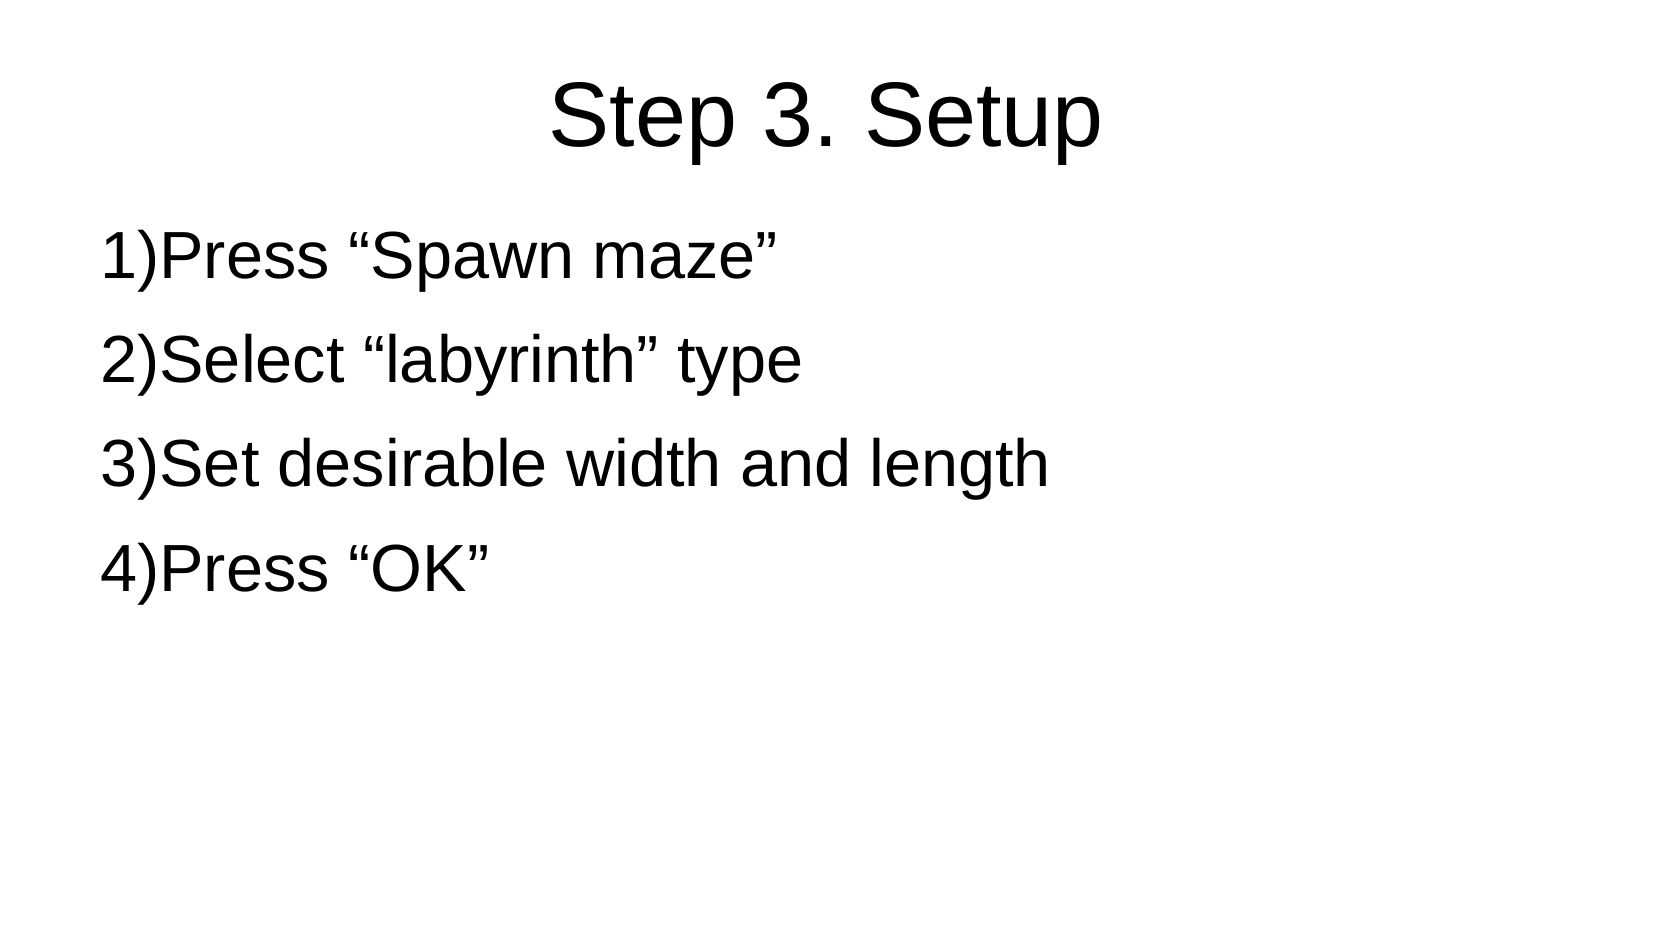

# Step 3. Setup
Press “Spawn maze”
Select “labyrinth” type
Set desirable width and length
Press “OK”